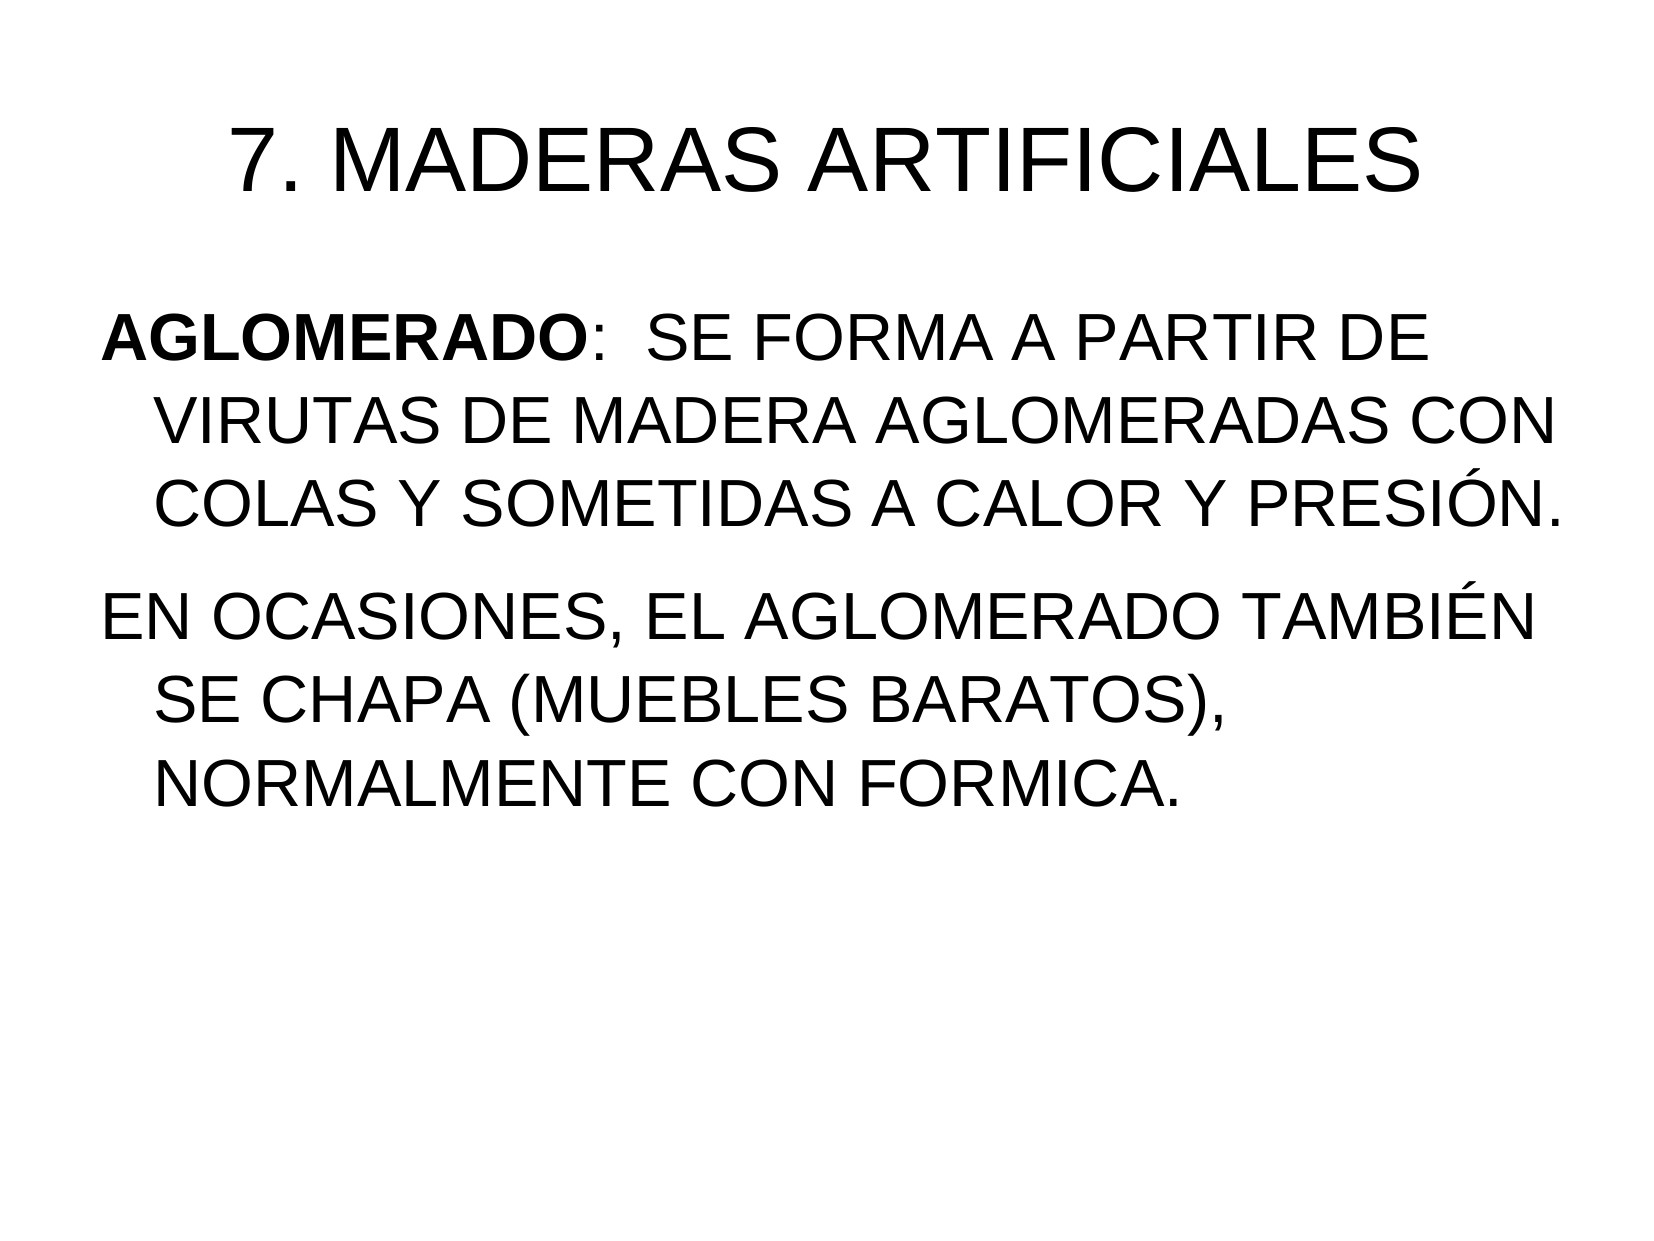

# 7. MADERAS ARTIFICIALES
AGLOMERADO: SE FORMA A PARTIR DE VIRUTAS DE MADERA AGLOMERADAS CON COLAS Y SOMETIDAS A CALOR Y PRESIÓN.
EN OCASIONES, EL AGLOMERADO TAMBIÉN SE CHAPA (MUEBLES BARATOS), NORMALMENTE CON FORMICA.